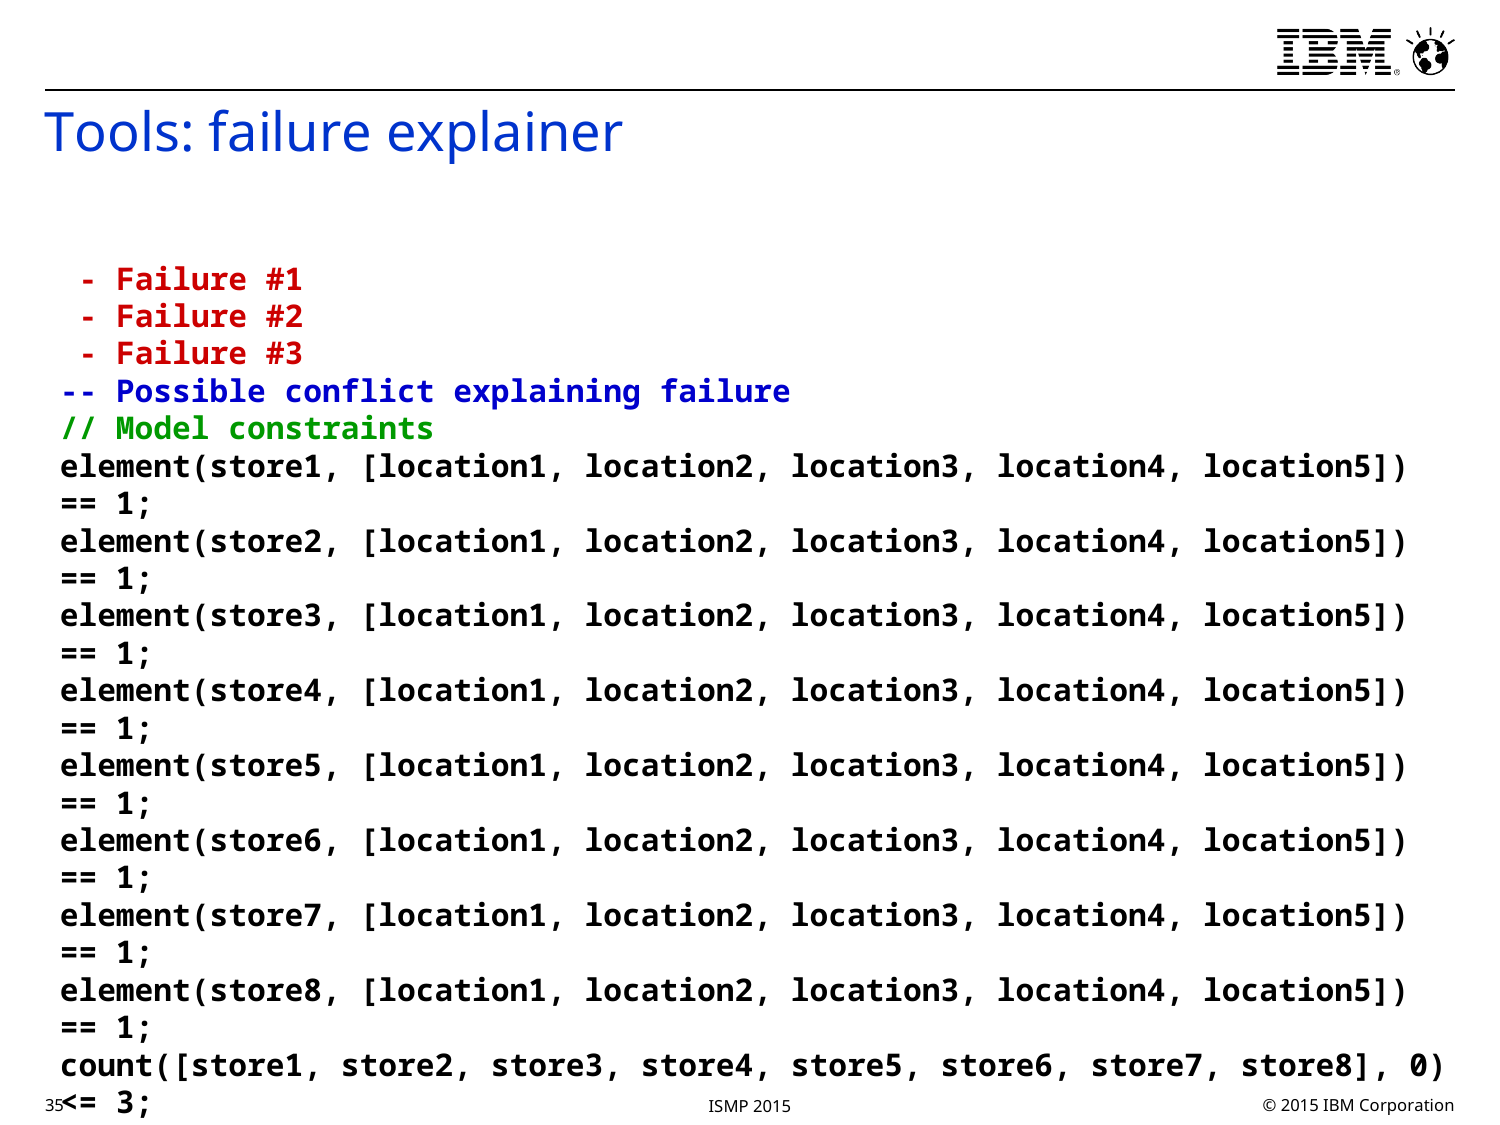

# Tools: failure explainer
 - Failure #1
 - Failure #2
 - Failure #3
-- Possible conflict explaining failure
// Model constraints
element(store1, [location1, location2, location3, location4, location5]) == 1;
element(store2, [location1, location2, location3, location4, location5]) == 1;
element(store3, [location1, location2, location3, location4, location5]) == 1;
element(store4, [location1, location2, location3, location4, location5]) == 1;
element(store5, [location1, location2, location3, location4, location5]) == 1;
element(store6, [location1, location2, location3, location4, location5]) == 1;
element(store7, [location1, location2, location3, location4, location5]) == 1;
element(store8, [location1, location2, location3, location4, location5]) == 1;
count([store1, store2, store3, store4, store5, store6, store7, store8], 0) <= 3;
count([store1, store2, store3, store4, store5, store6, store7, store8], 3) <= 4;
// Branch constraints
location2 == 0;
location3 == 0;
location5 == 0;
35